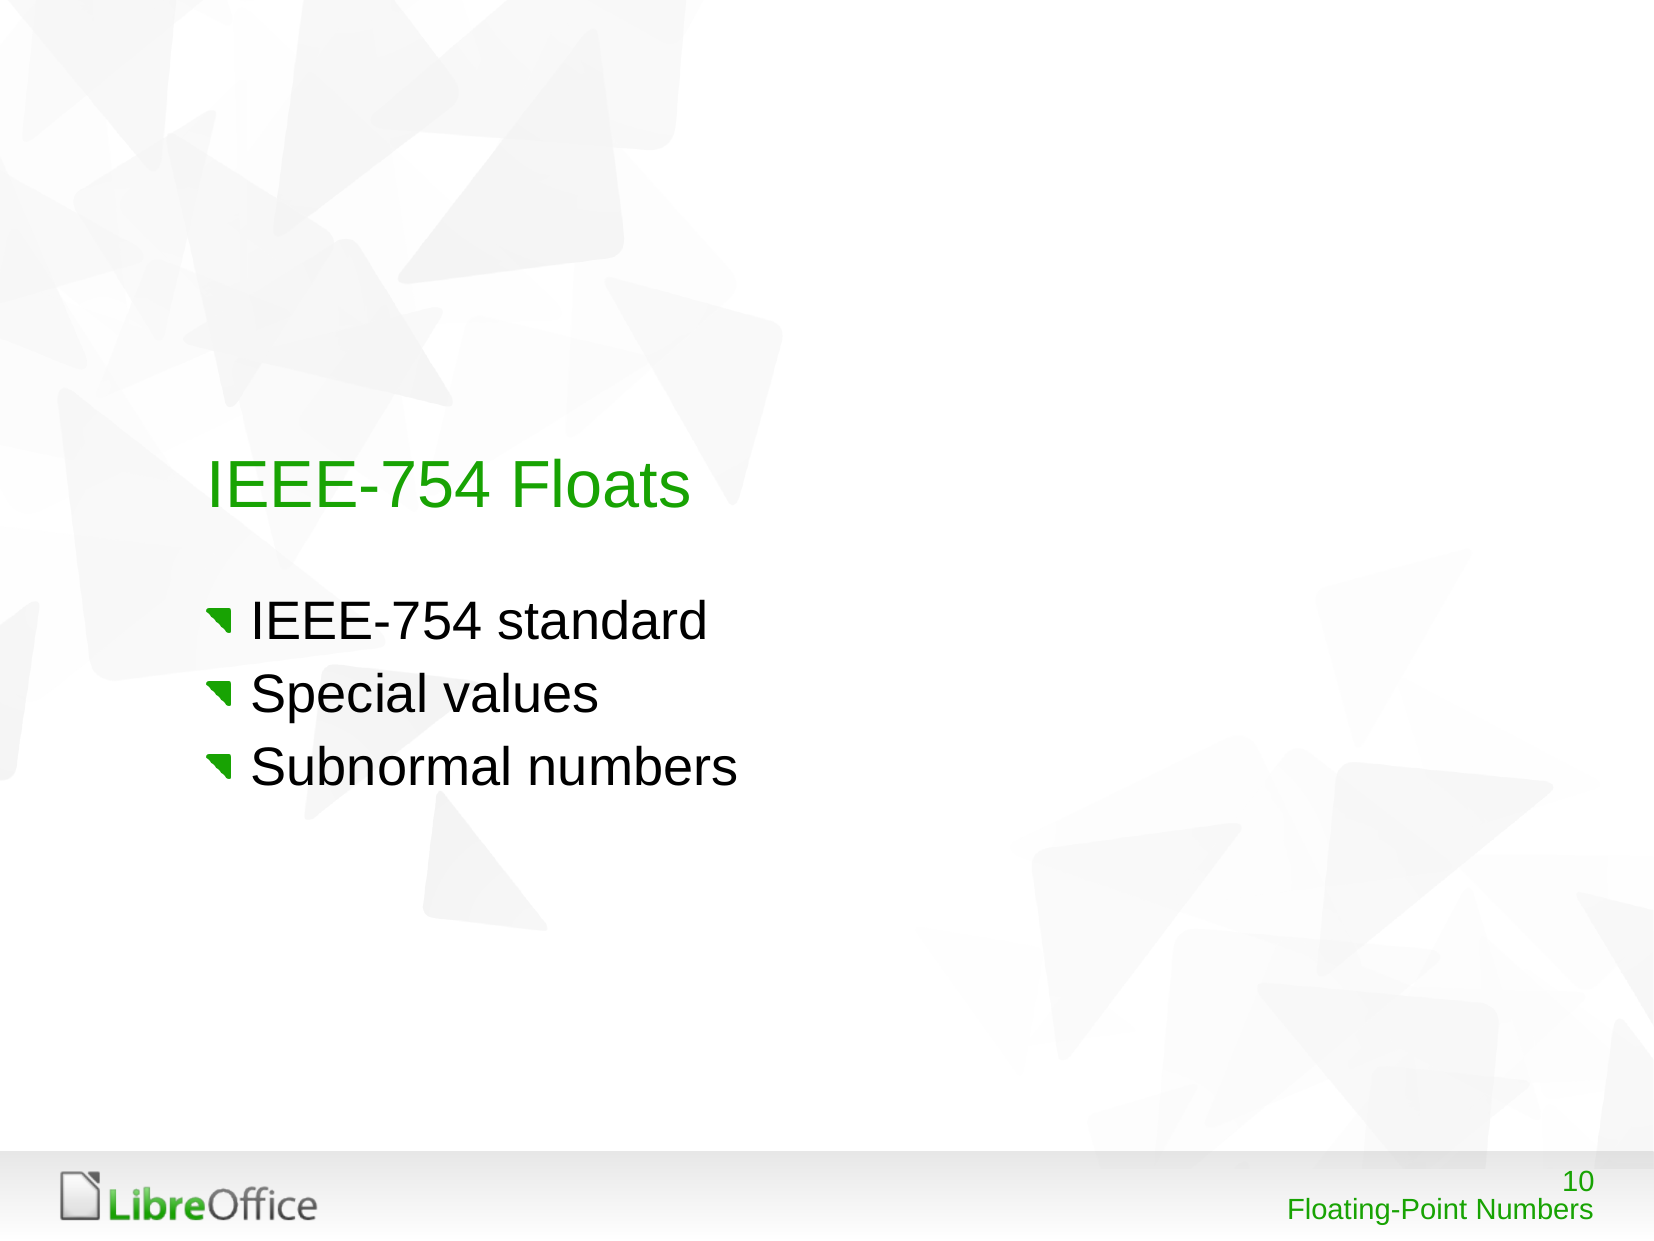

# IEEE-754 Floats
IEEE-754 standard
Special values
Subnormal numbers
10
Floating-Point Numbers